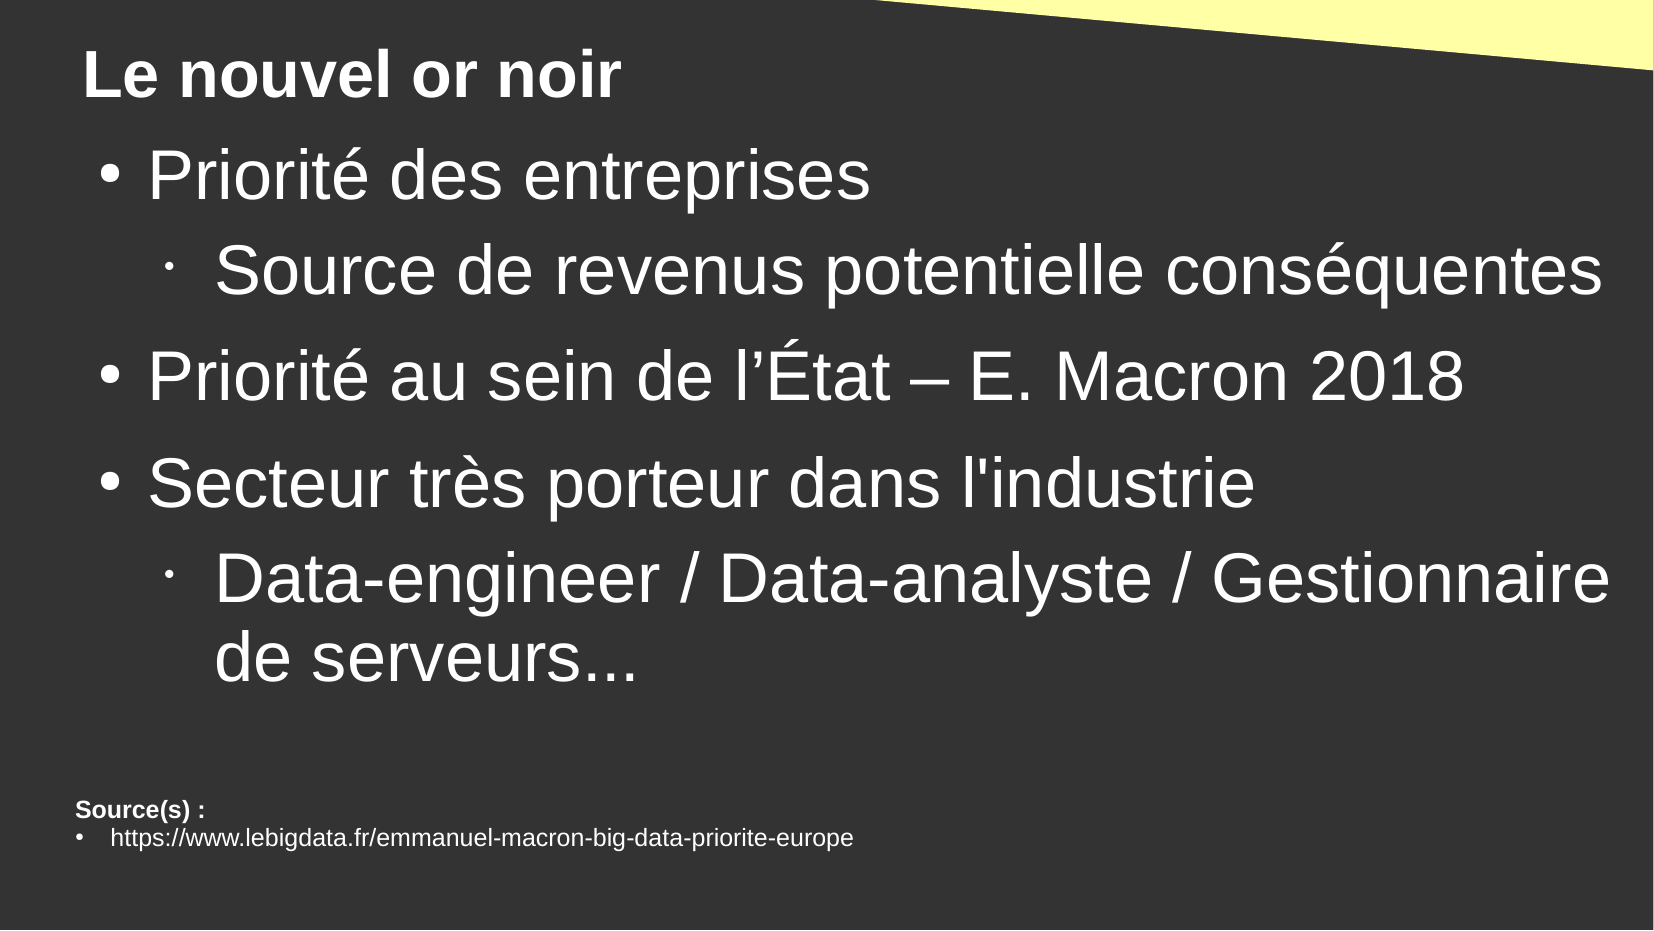

# Le nouvel or noir
Priorité des entreprises
Source de revenus potentielle conséquentes
Priorité au sein de l’État – E. Macron 2018
Secteur très porteur dans l'industrie
Data-engineer / Data-analyste / Gestionnaire de serveurs...
Source(s) :
https://www.lebigdata.fr/emmanuel-macron-big-data-priorite-europe